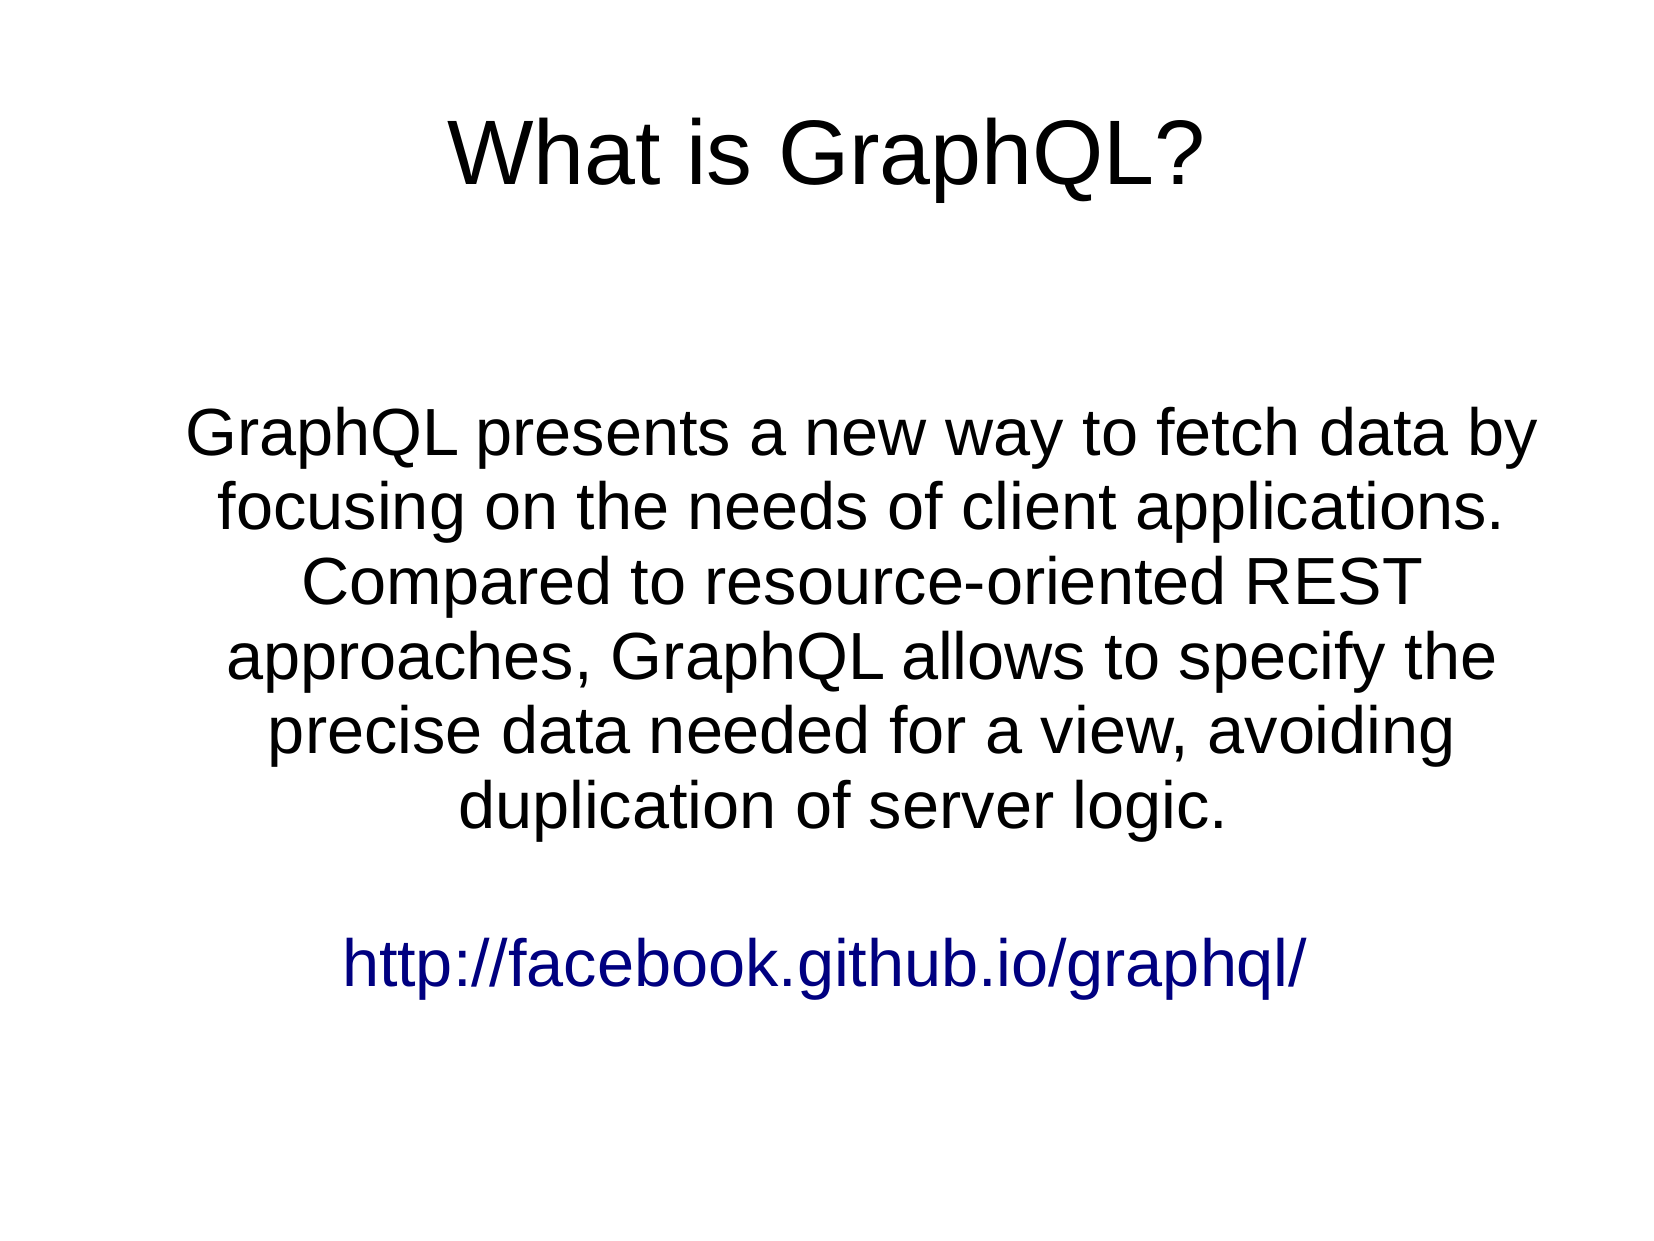

# What is GraphQL?
GraphQL presents a new way to fetch data by focusing on the needs of client applications. Compared to resource-oriented REST approaches, GraphQL allows to specify the precise data needed for a view, avoiding duplication of server logic.
http://facebook.github.io/graphql/